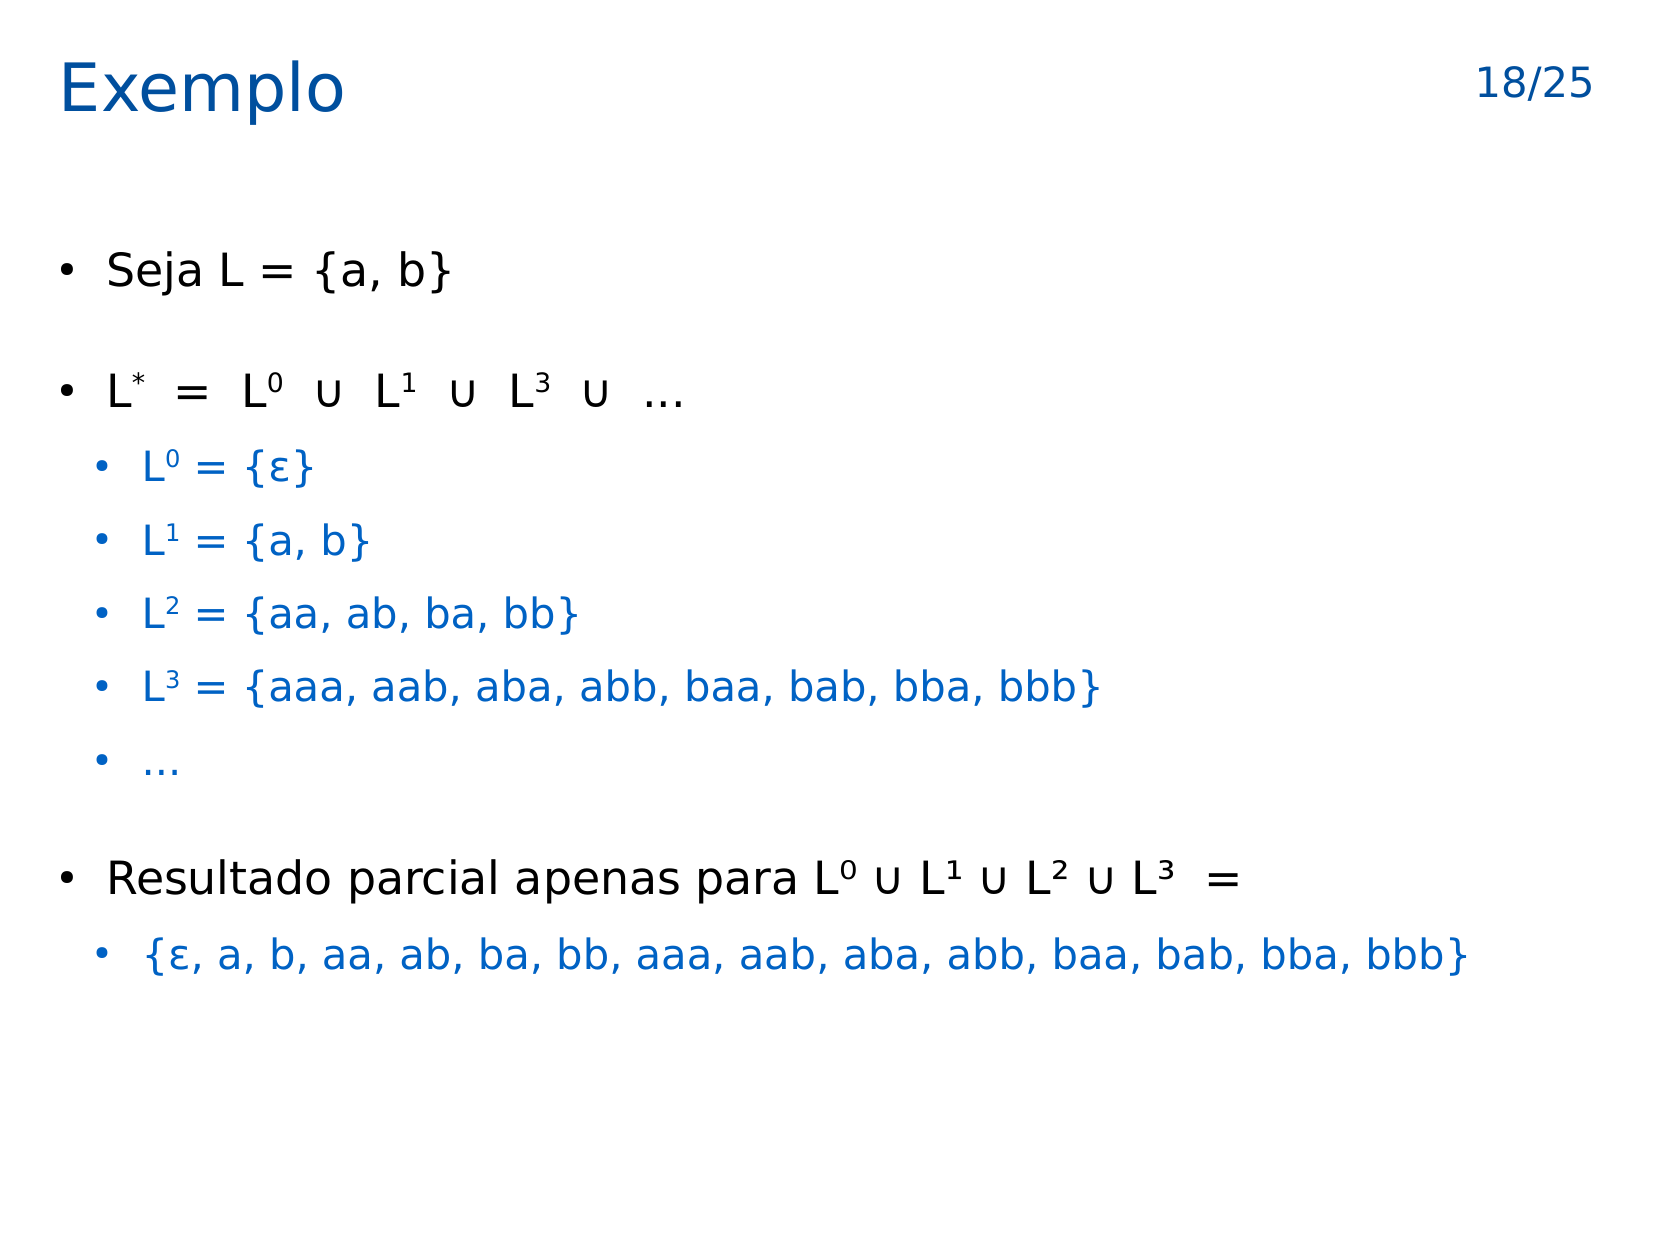

# Exemplo
18
Seja L = {a, b}
L* = L0 ∪ L1 ∪ L3 ∪ ...
L0 = {ε}
L1 = {a, b}
L2 = {aa, ab, ba, bb}
L3 = {aaa, aab, aba, abb, baa, bab, bba, bbb}
...
Resultado parcial apenas para L⁰ ∪ L¹ ∪ L² ∪ L³ =
{ε, a, b, aa, ab, ba, bb, aaa, aab, aba, abb, baa, bab, bba, bbb}